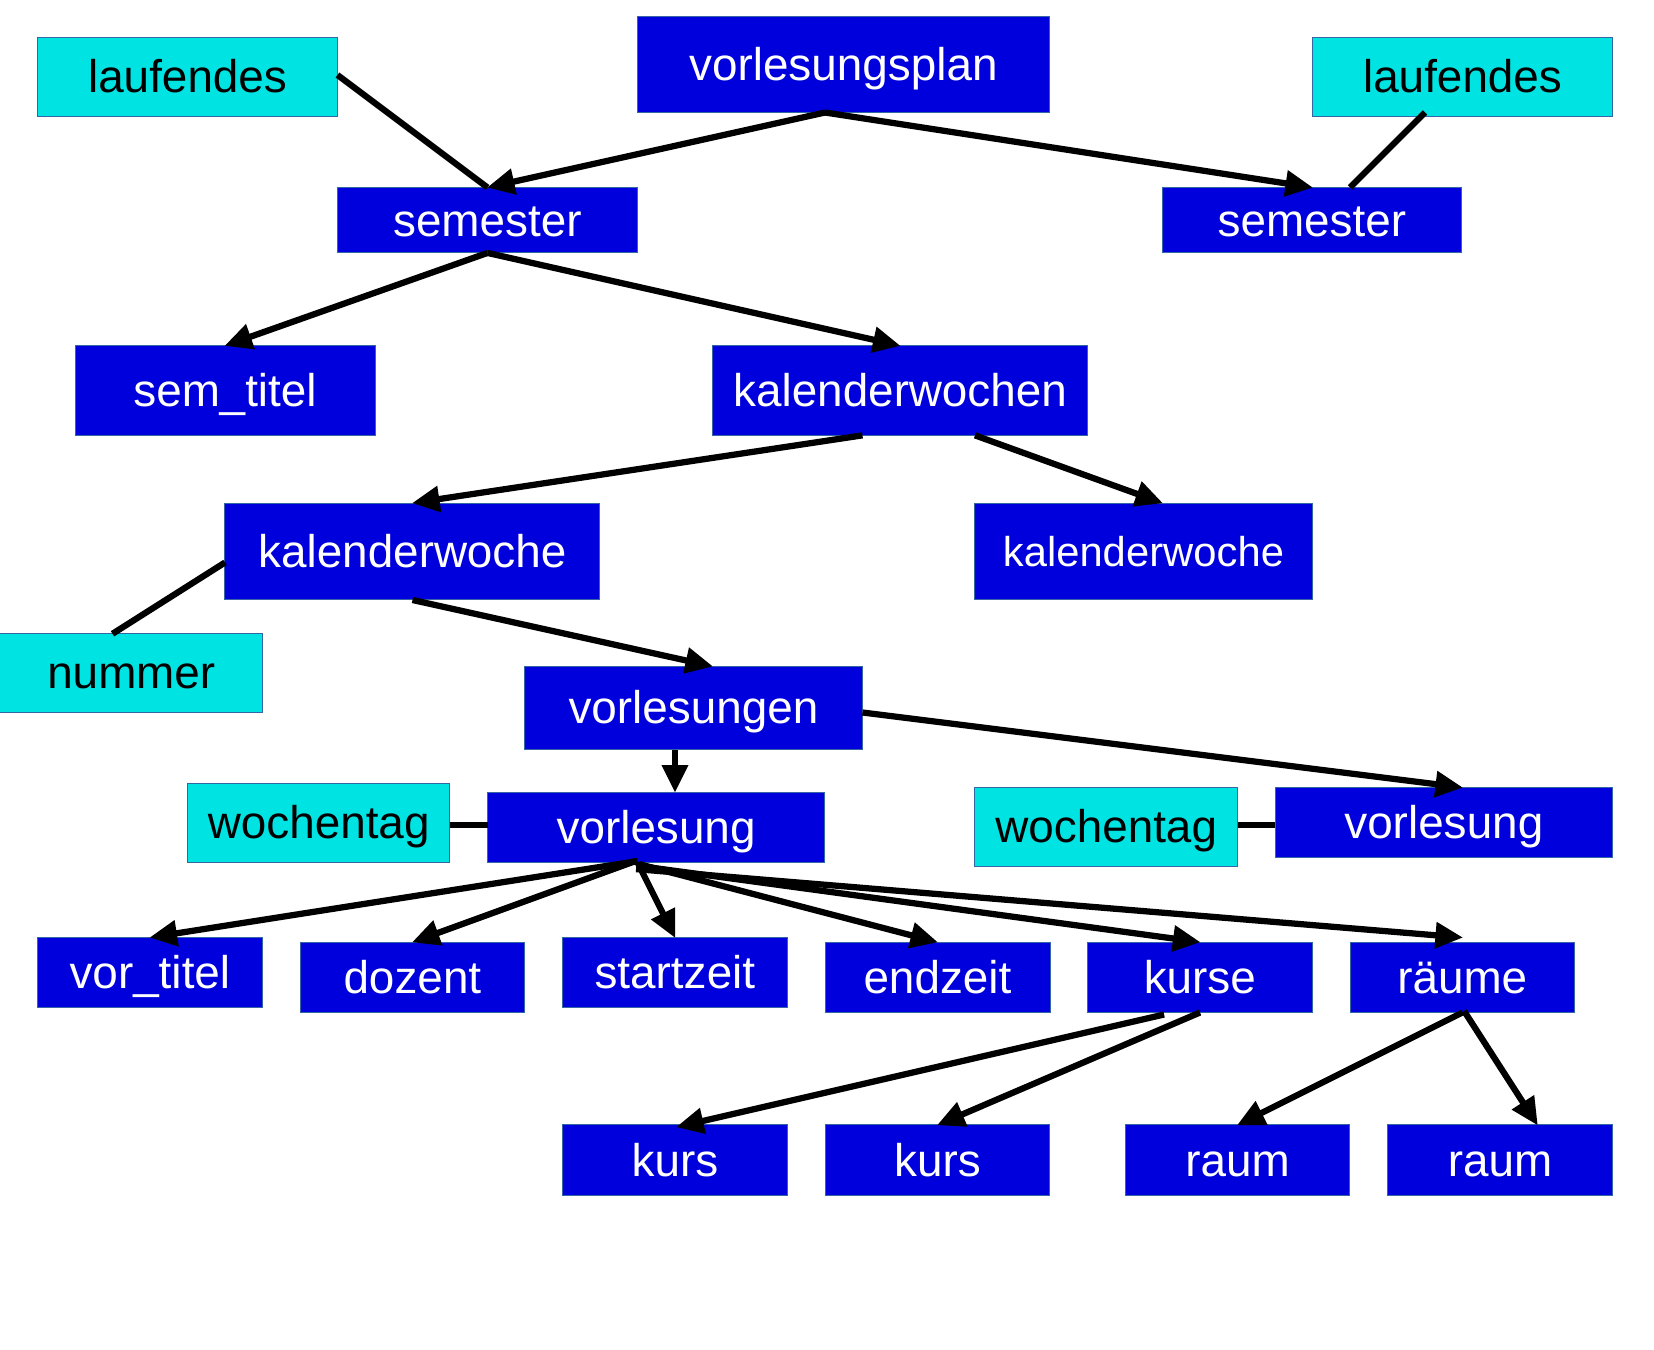

vorlesungsplan
laufendes
laufendes
semester
semester
sem_titel
kalenderwochen
kalenderwoche
kalenderwoche
nummer
vorlesungen
wochentag
wochentag
vorlesung
vorlesung
vor_titel
startzeit
dozent
endzeit
kurse
räume
kurs
kurs
raum
raum